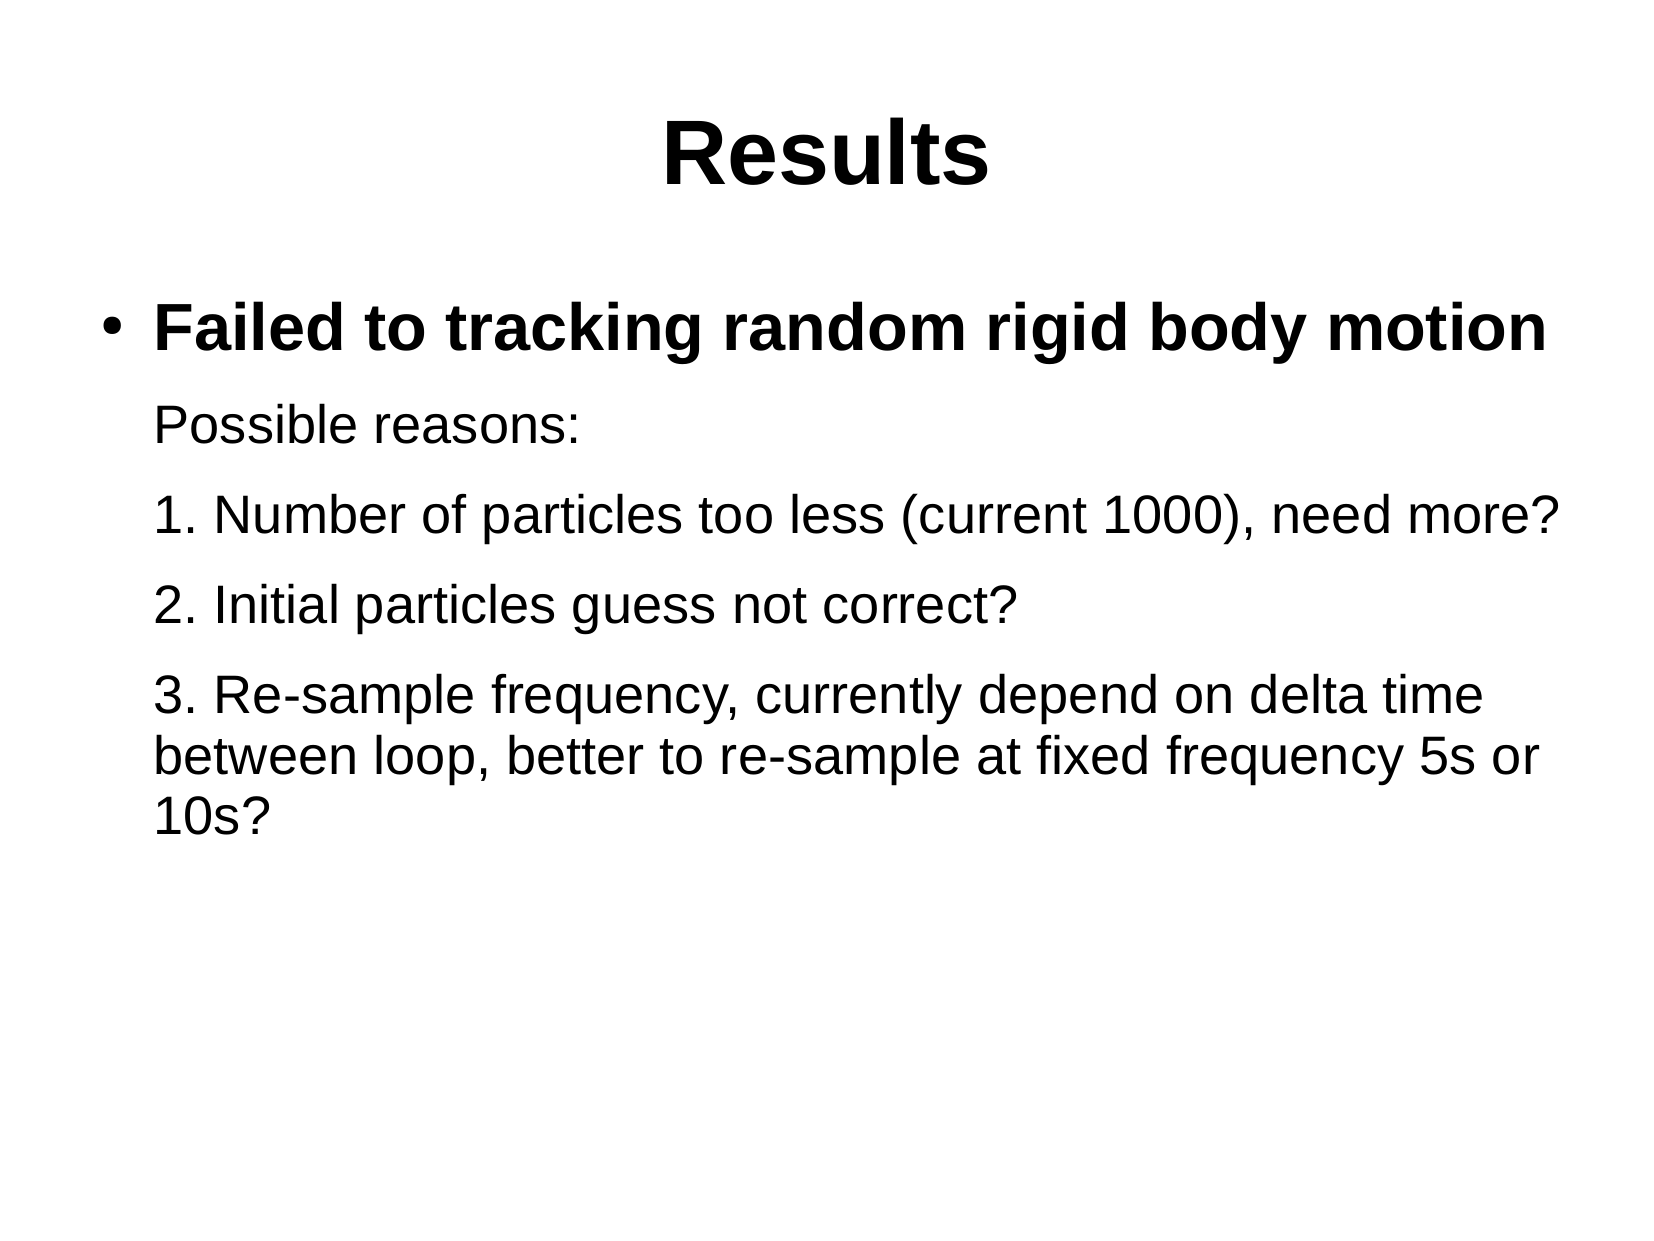

# Results
Failed to tracking random rigid body motion
Possible reasons:
1. Number of particles too less (current 1000), need more?
2. Initial particles guess not correct?
3. Re-sample frequency, currently depend on delta time between loop, better to re-sample at fixed frequency 5s or 10s?